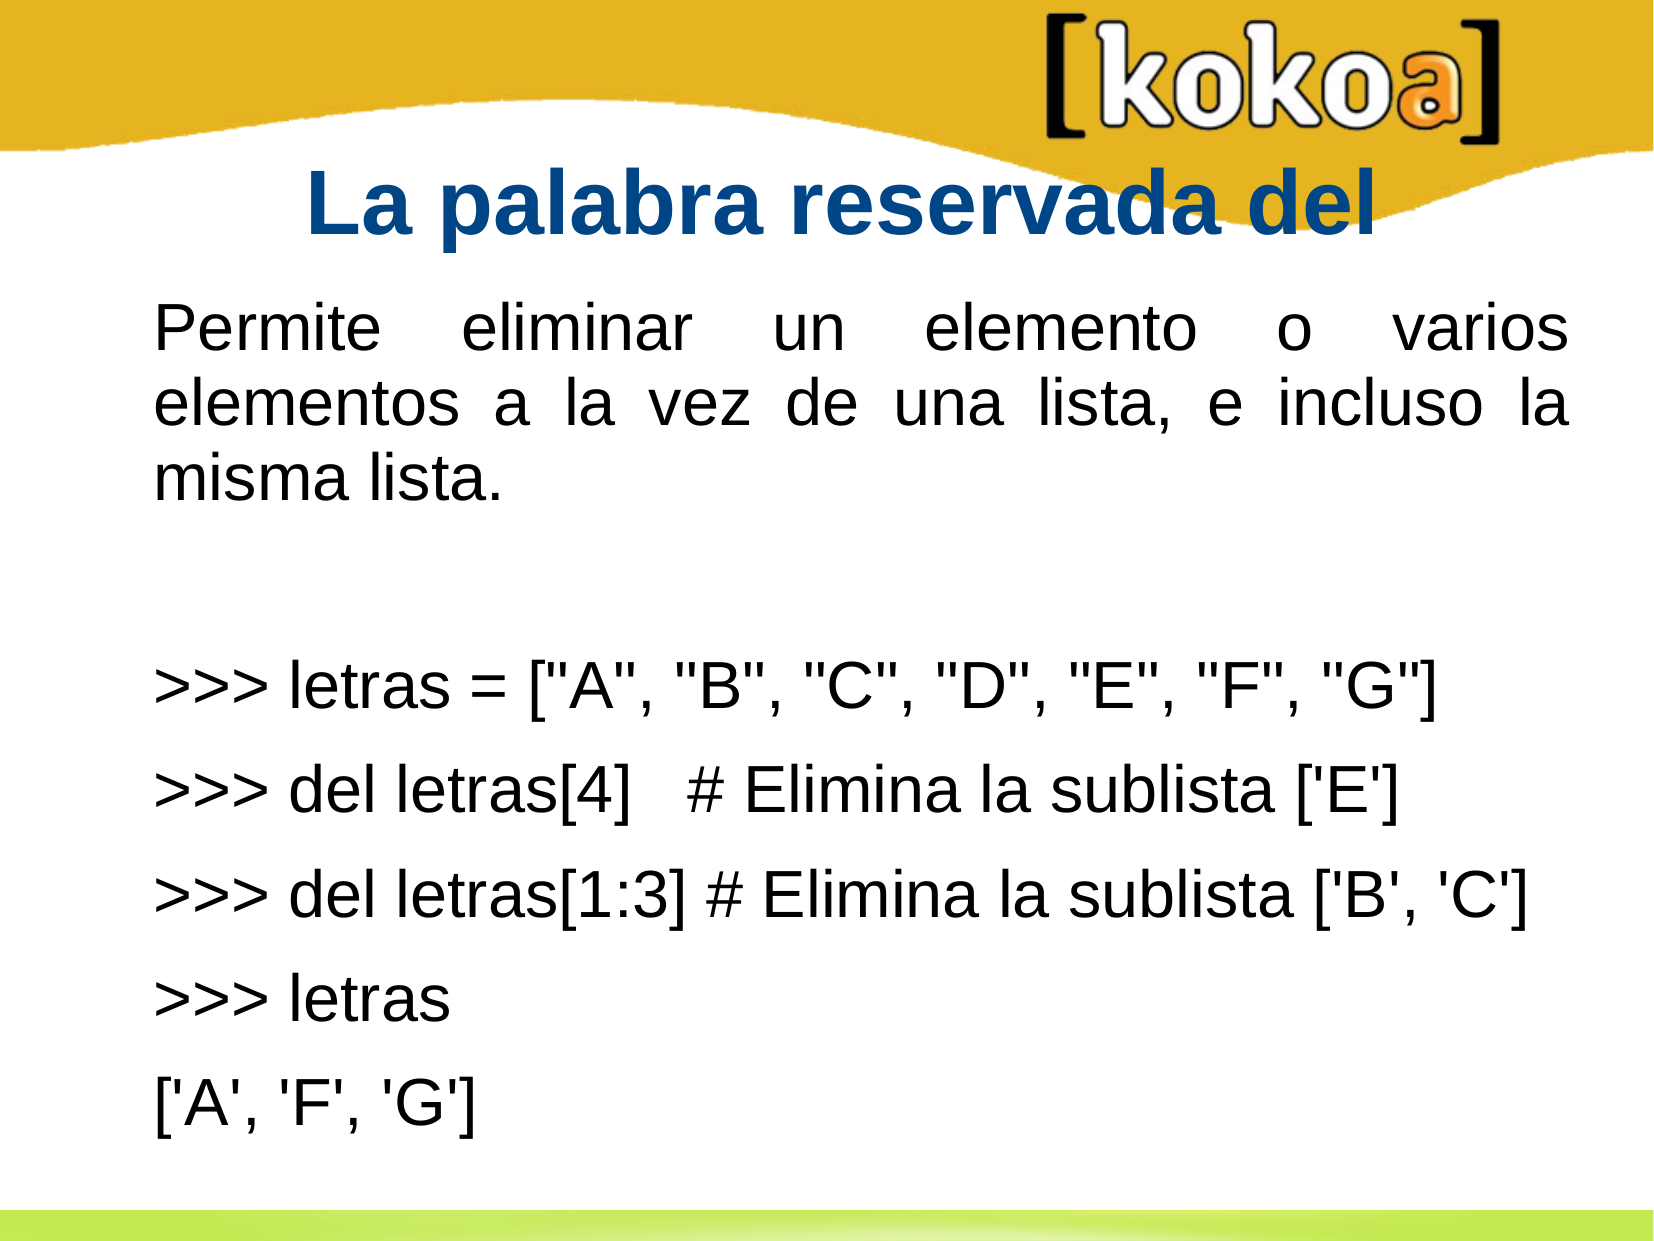

# La palabra reservada del
Permite eliminar un elemento o varios elementos a la vez de una lista, e incluso la misma lista.
>>> letras = ["A", "B", "C", "D", "E", "F", "G"]
>>> del letras[4] # Elimina la sublista ['E']
>>> del letras[1:3] # Elimina la sublista ['B', 'C']
>>> letras
['A', 'F', 'G']